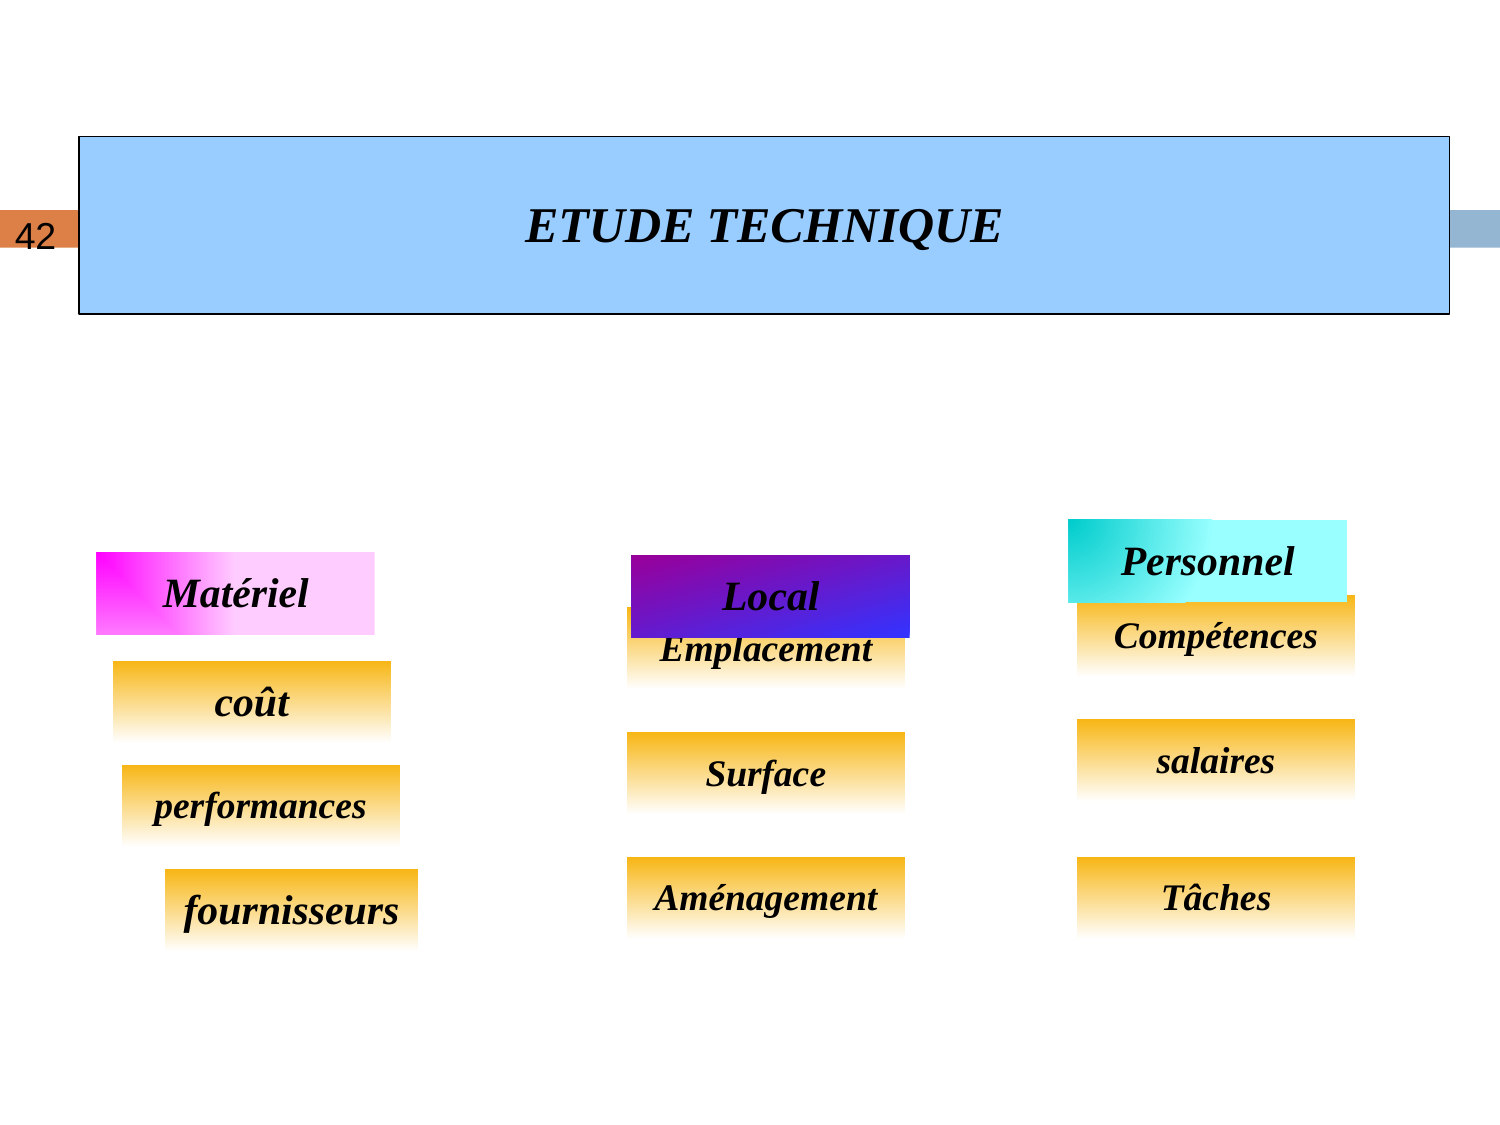

ETUDE TECHNIQUE
Personnel
Matériel
Local
Compétences
Emplacement
coût
salaires
Surface
performances
Aménagement
Tâches
fournisseurs